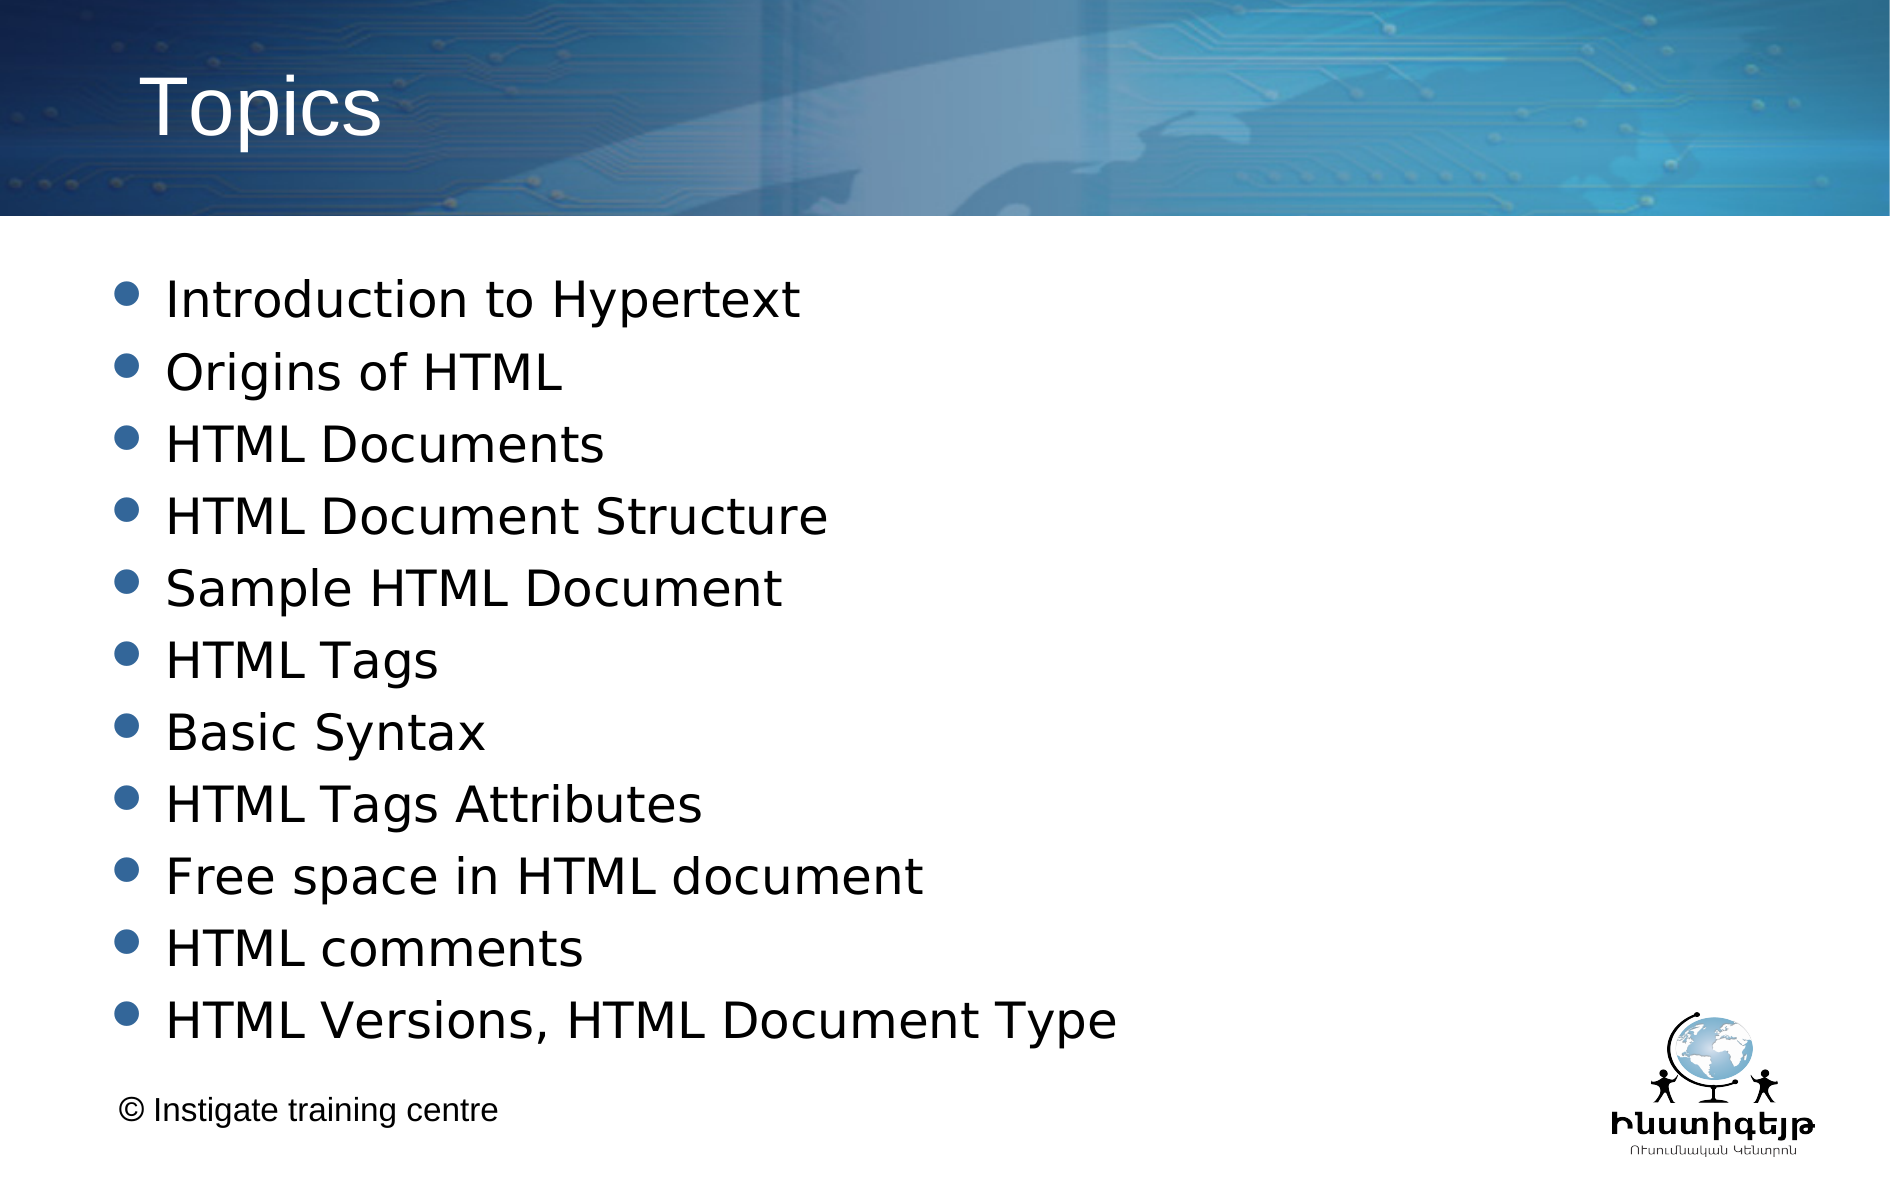

Topics
# Introduction to Hypertext
Origins of HTML
HTML Documents
HTML Document Structure
Sample HTML Document
HTML Tags
Basic Syntax
HTML Tags Attributes
Free space in HTML document
HTML comments
HTML Versions, HTML Document Type